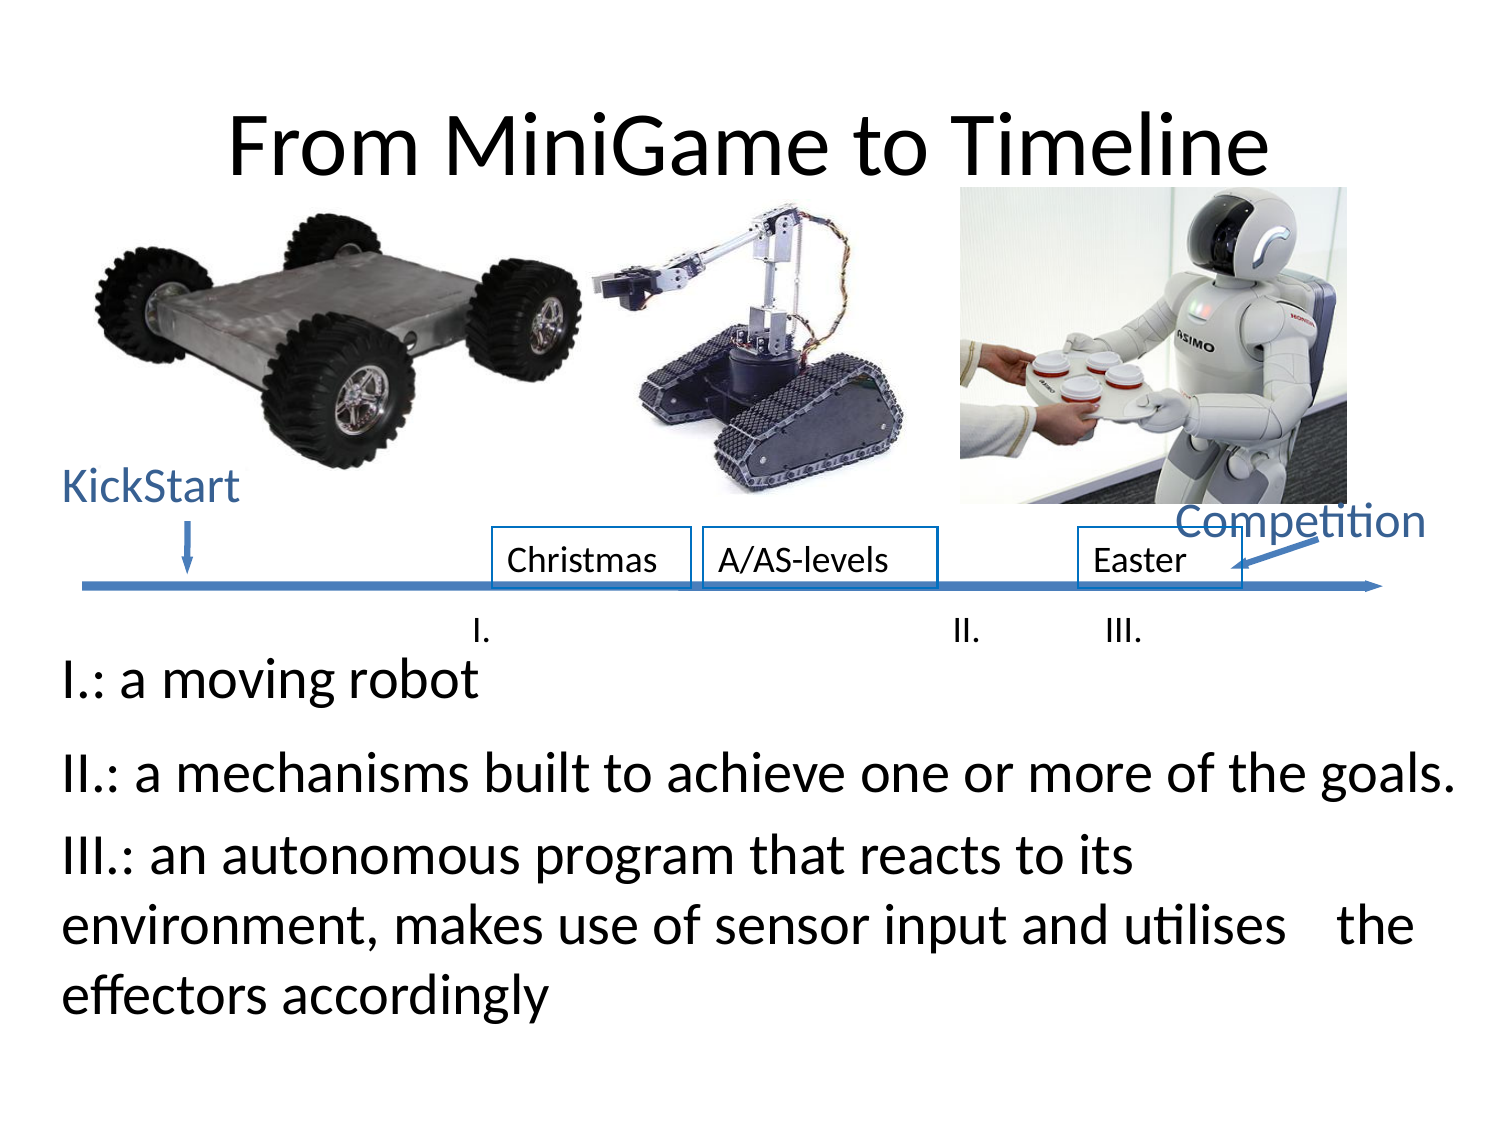

# From MiniGame to Timeline
Picture of dolly built
KickStart
Competition
Christmas
A/AS-levels
Easter
I.
II.
III.
I.: a moving robot
II.: a mechanisms built to achieve one or more of the goals.
III.: an autonomous program that reacts to its 	environment, makes use of sensor input and utilises 	the effectors accordingly